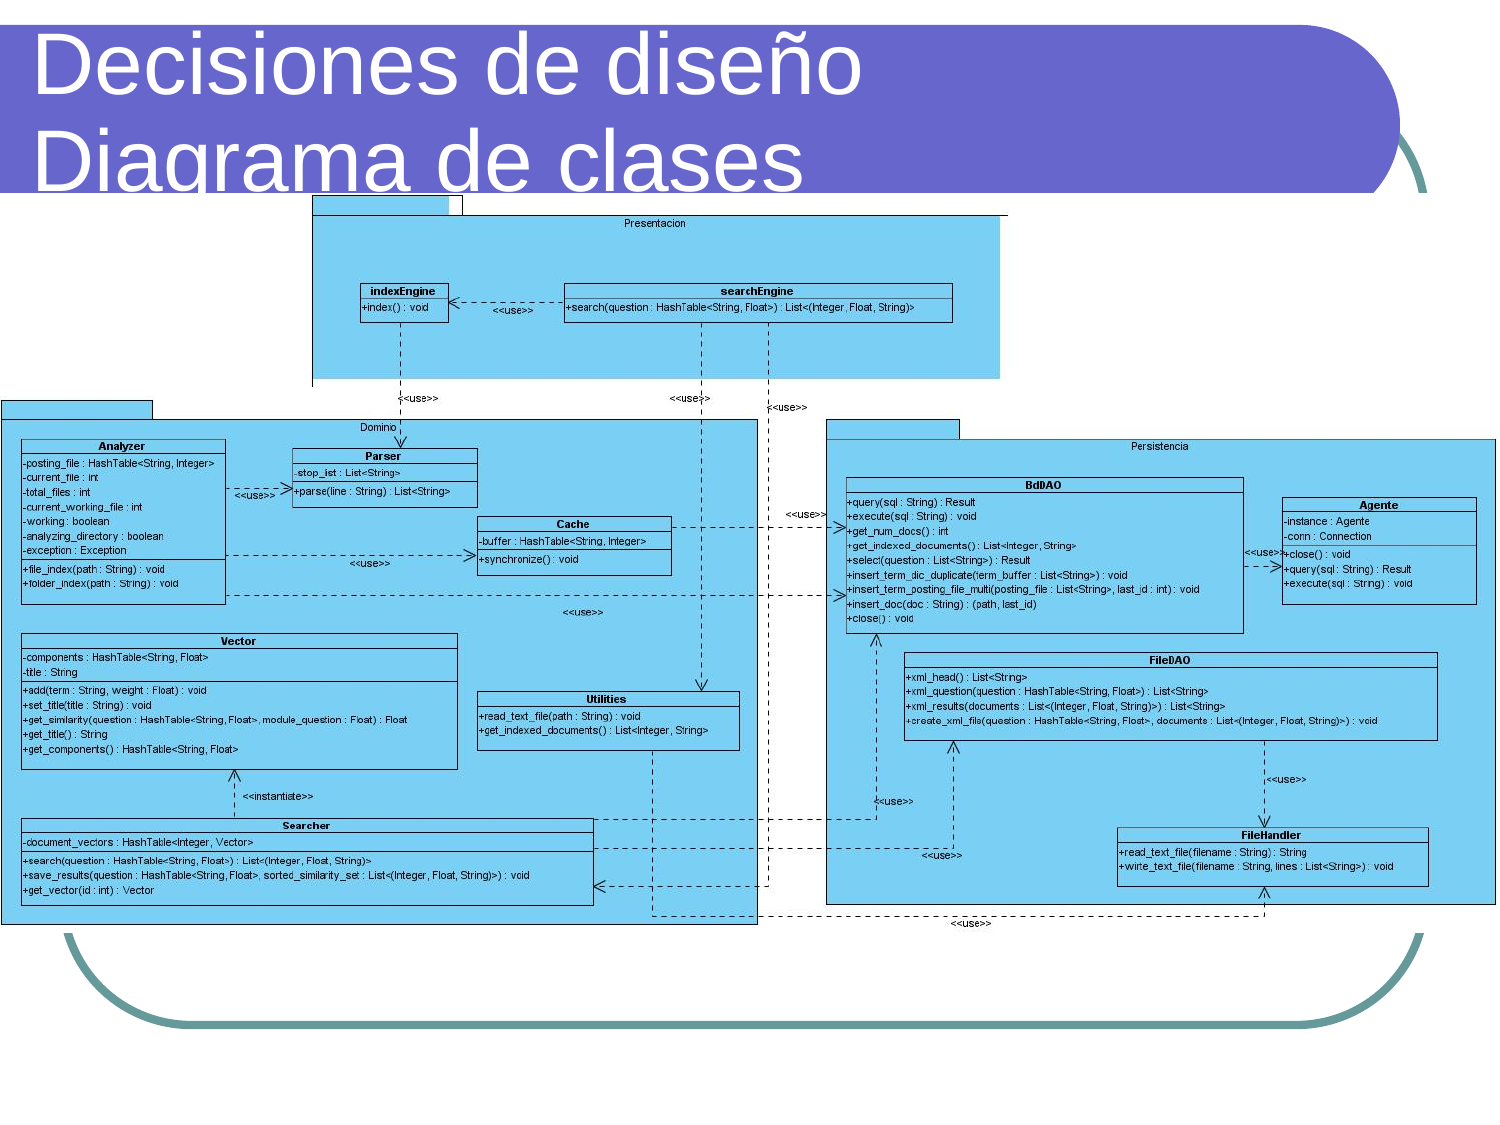

# Decisiones de diseño Diagrama de clases